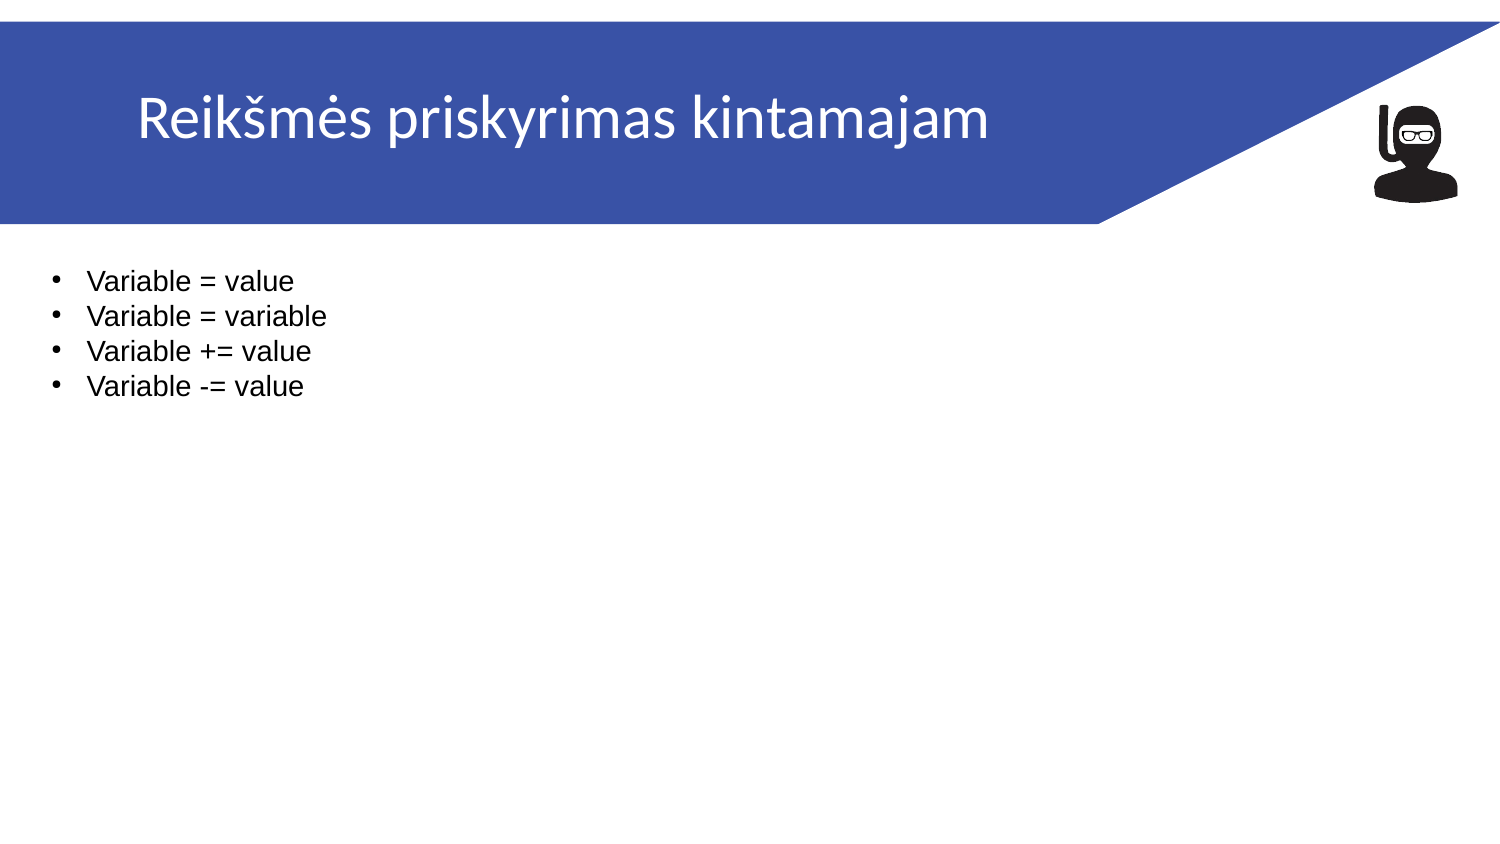

# Reikšmės priskyrimas kintamajam
Variable = value
Variable = variable
Variable += value
Variable -= value